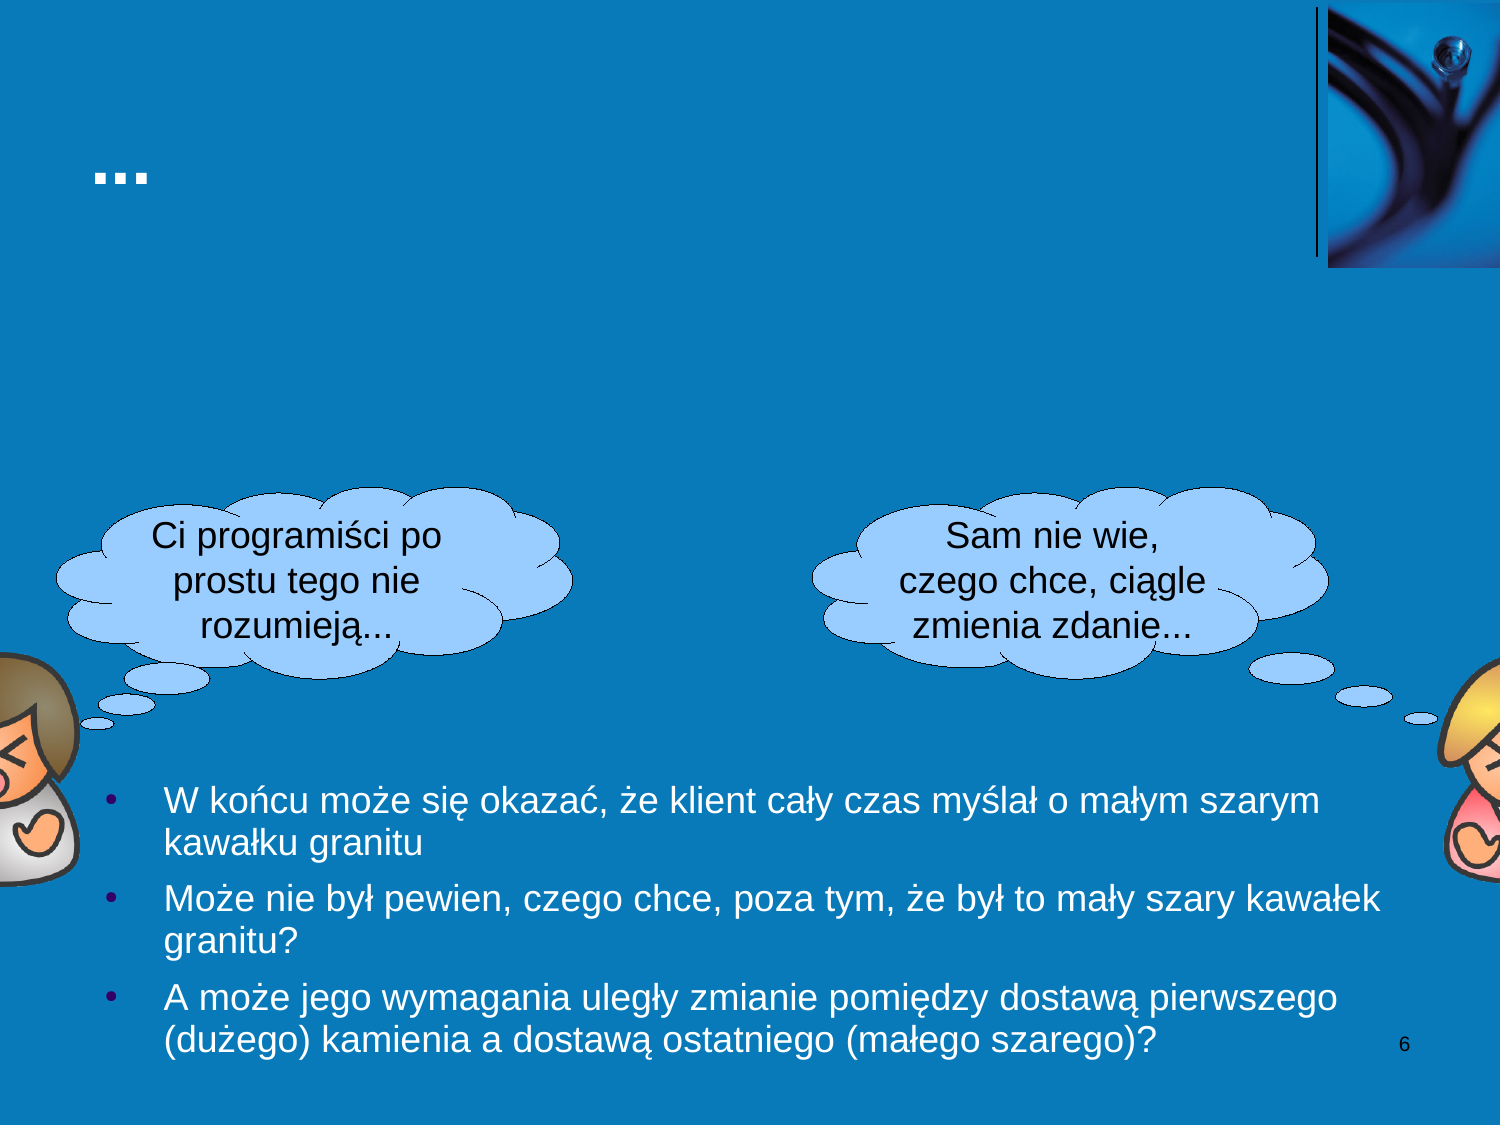

# ...
Ci programiści po prostu tego nie rozumieją...
Sam nie wie, czego chce, ciągle zmienia zdanie...
W końcu może się okazać, że klient cały czas myślał o małym szarym kawałku granitu
Może nie był pewien, czego chce, poza tym, że był to mały szary kawałek granitu?
A może jego wymagania uległy zmianie pomiędzy dostawą pierwszego (dużego) kamienia a dostawą ostatniego (małego szarego)?
6